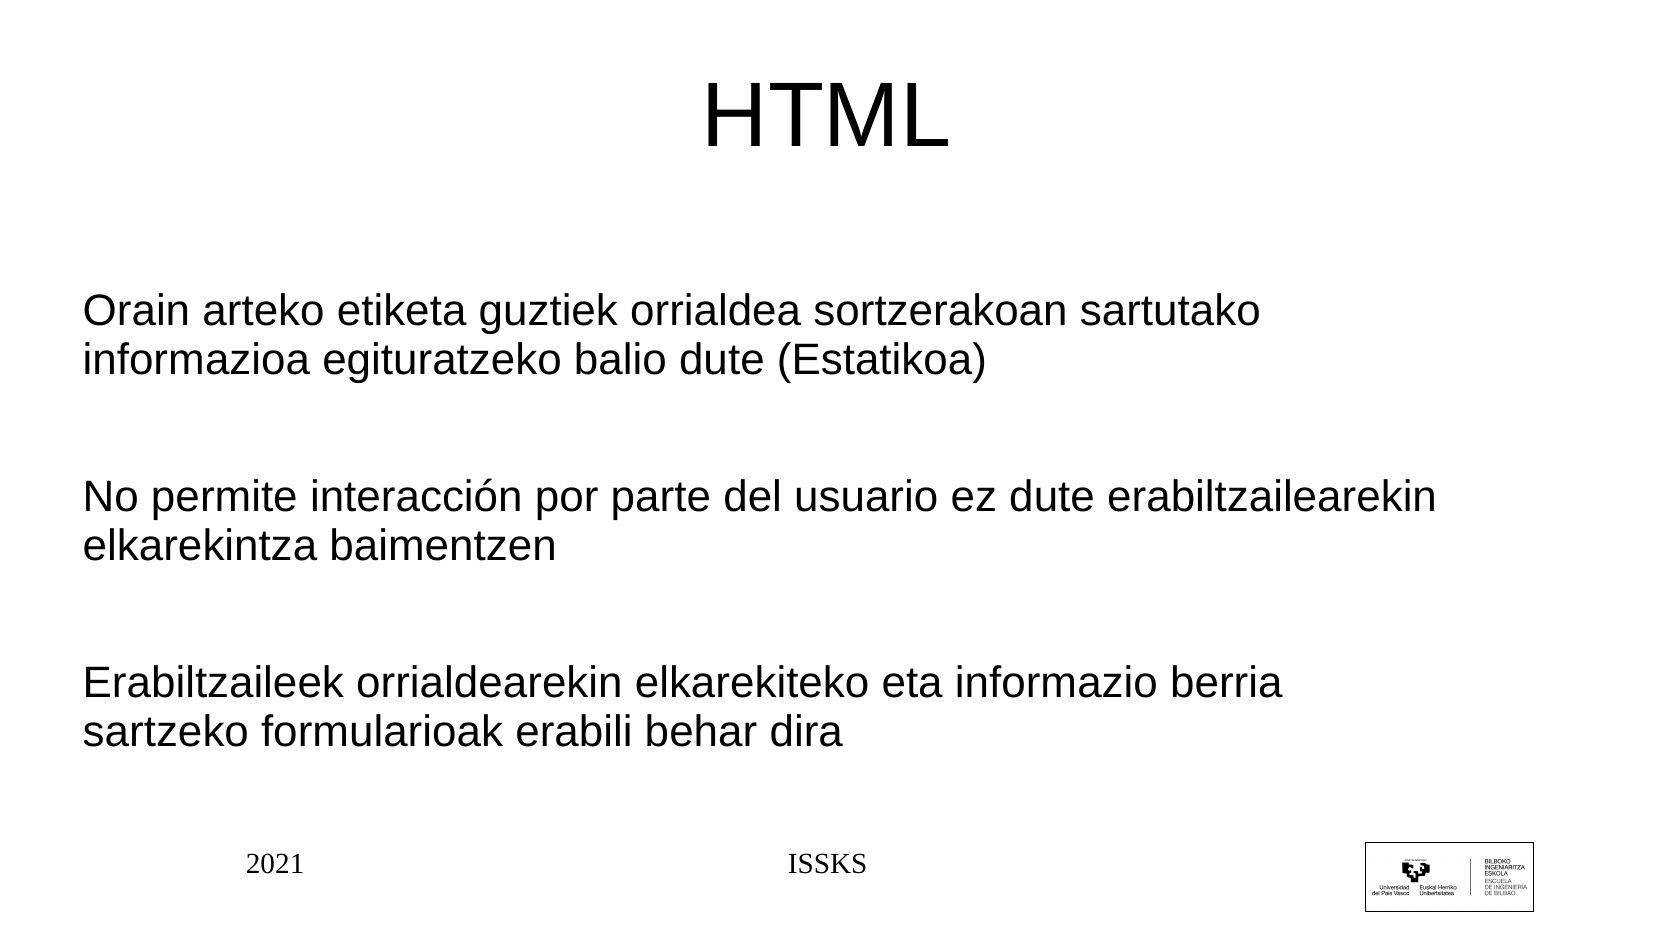

# HTML
Orain arteko etiketa guztiek orrialdea sortzerakoan sartutako informazioa egituratzeko balio dute (Estatikoa)
No permite interacción por parte del usuario ez dute erabiltzailearekin elkarekintza baimentzen
Erabiltzaileek orrialdearekin elkarekiteko eta informazio berria sartzeko formularioak erabili behar dira